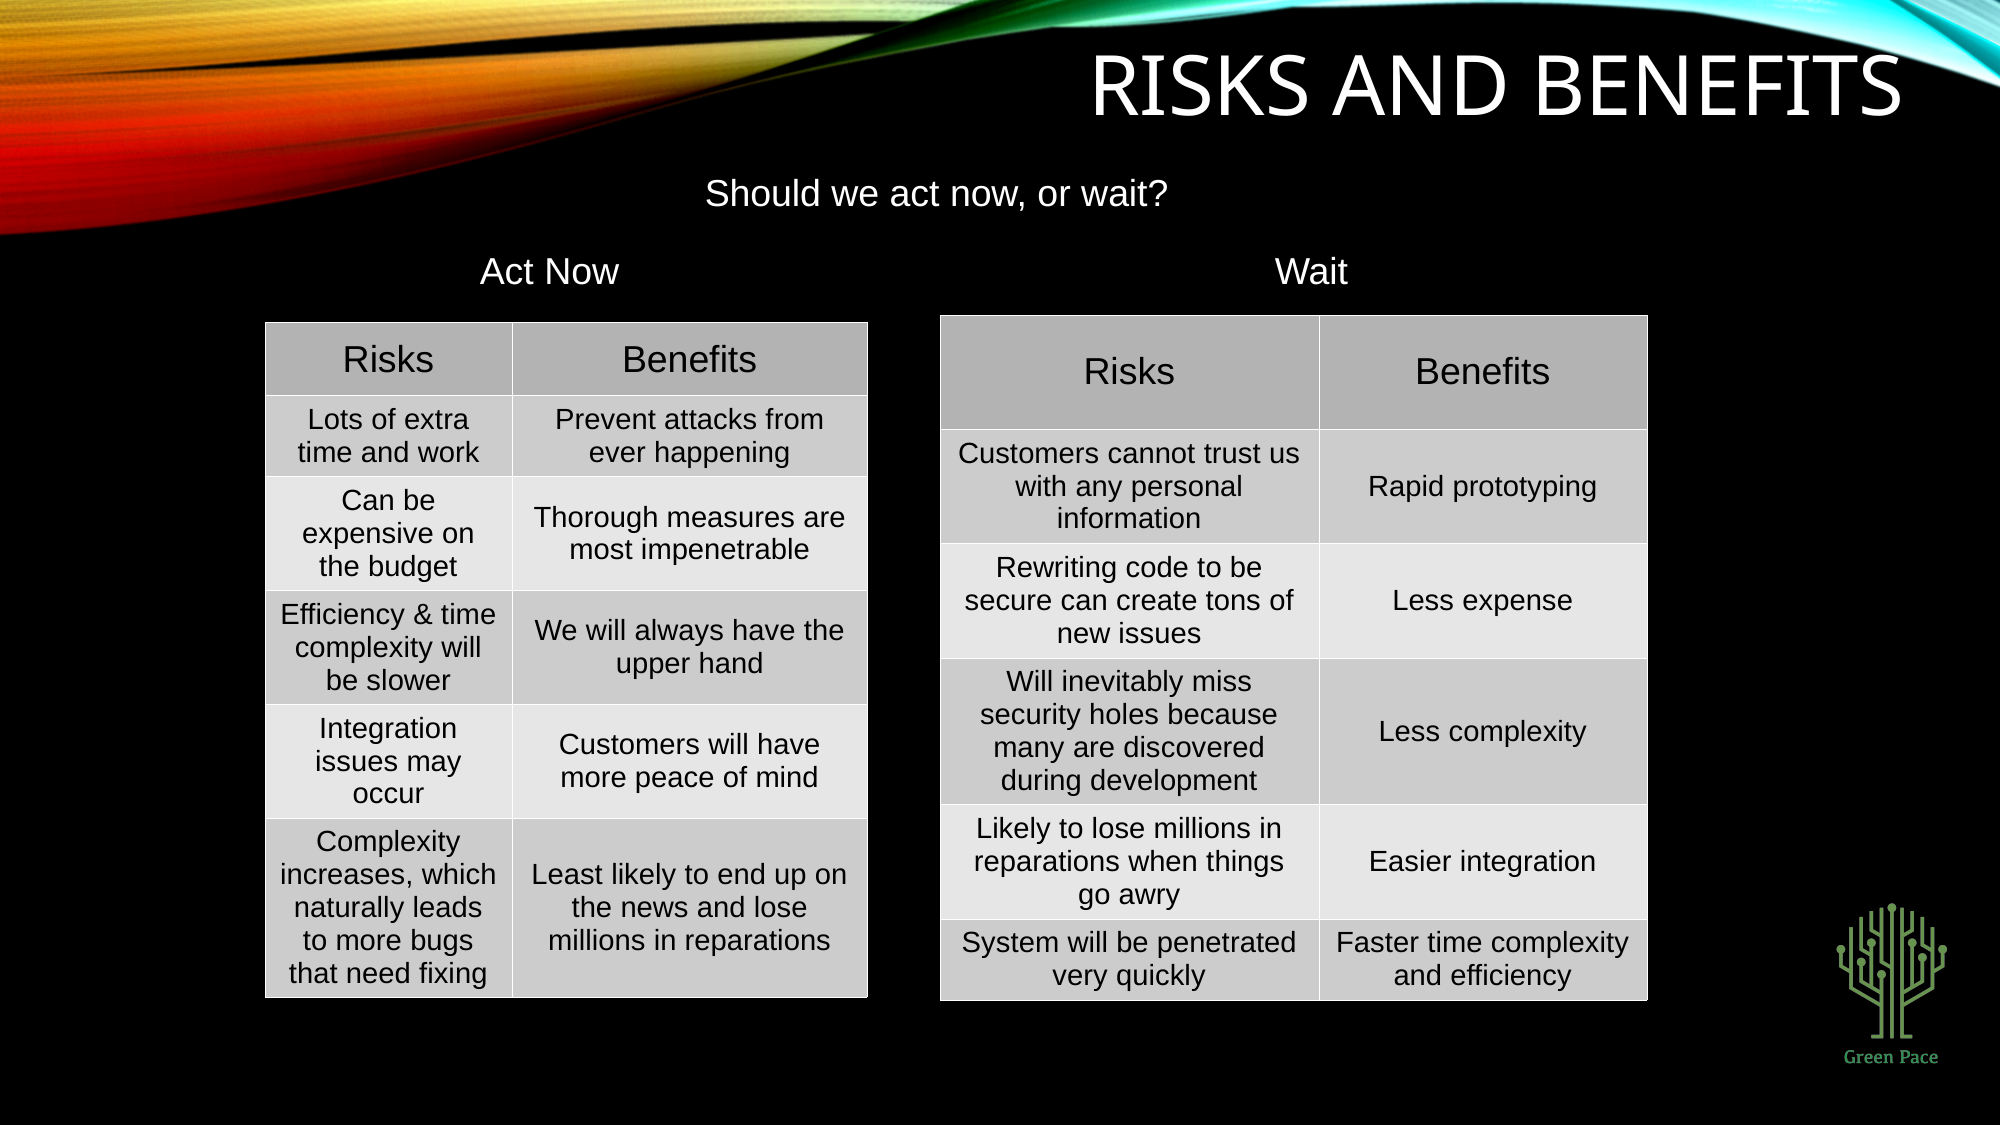

# RISKS AND BENEFITS
Should we act now, or wait?
Act Now
Wait
| Risks | Benefits |
| --- | --- |
| Customers cannot trust us with any personal information | Rapid prototyping |
| Rewriting code to be secure can create tons of new issues | Less expense |
| Will inevitably miss security holes because many are discovered during development | Less complexity |
| Likely to lose millions in reparations when things go awry | Easier integration |
| System will be penetrated very quickly | Faster time complexity and efficiency |
| Risks | Benefits |
| --- | --- |
| Lots of extra time and work | Prevent attacks from ever happening |
| Can be expensive on the budget | Thorough measures are most impenetrable |
| Efficiency & time complexity will be slower | We will always have the upper hand |
| Integration issues may occur | Customers will have more peace of mind |
| Complexity increases, which naturally leads to more bugs that need fixing | Least likely to end up on the news and lose millions in reparations |